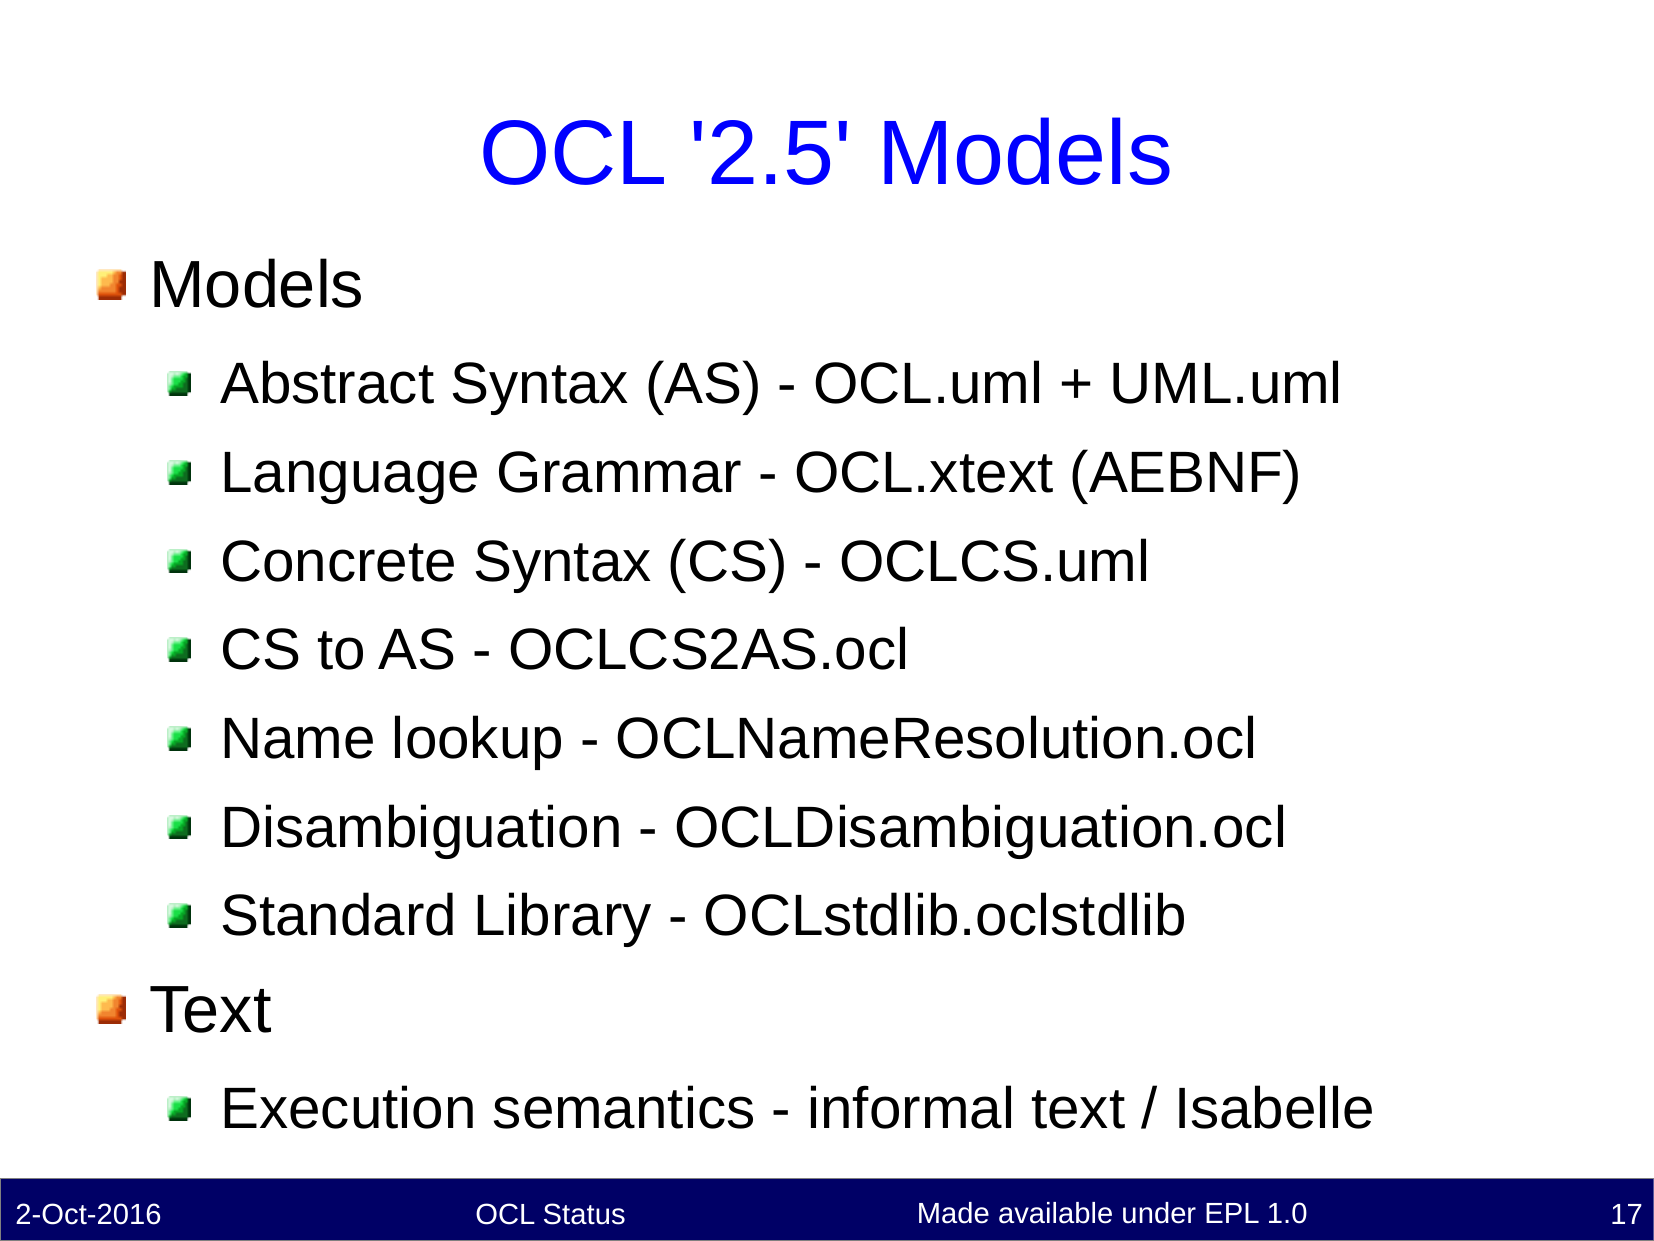

# OCL '2.5' Models
Models
Abstract Syntax (AS) - OCL.uml + UML.uml
Language Grammar - OCL.xtext (AEBNF)
Concrete Syntax (CS) - OCLCS.uml
CS to AS - OCLCS2AS.ocl
Name lookup - OCLNameResolution.ocl
Disambiguation - OCLDisambiguation.ocl
Standard Library - OCLstdlib.oclstdlib
Text
Execution semantics - informal text / Isabelle
2-Oct-2016
OCL Status
17